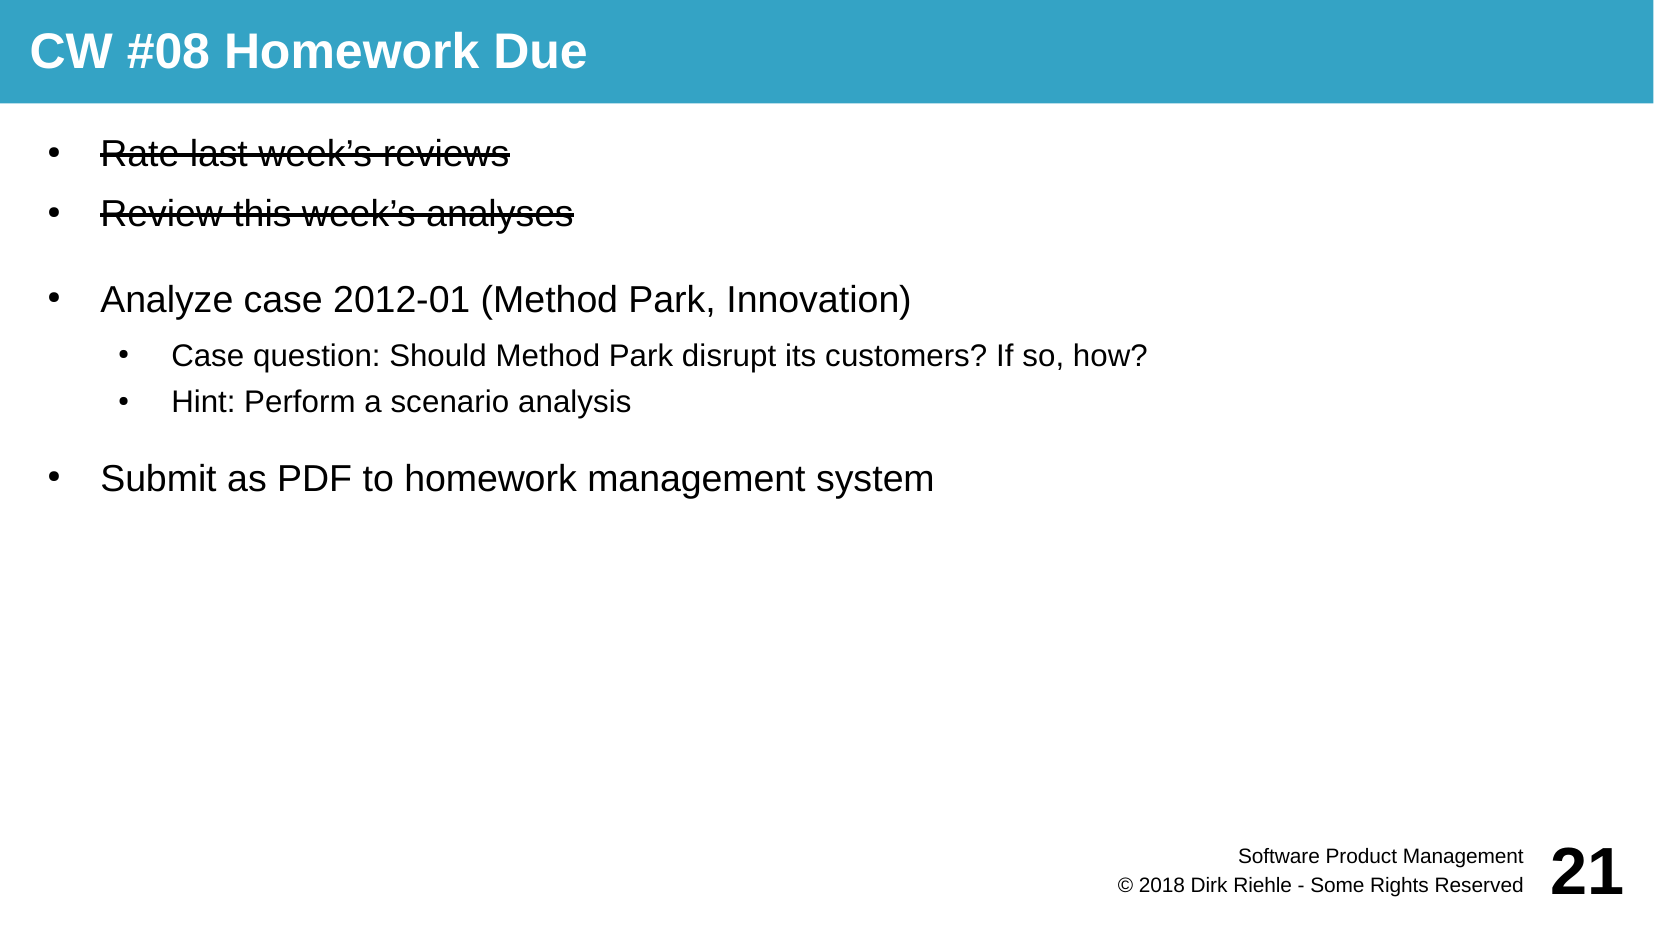

# CW #08 Homework Due
Rate last week’s reviews
Review this week’s analyses
Analyze case 2012-01 (Method Park, Innovation)
Case question: Should Method Park disrupt its customers? If so, how?
Hint: Perform a scenario analysis
Submit as PDF to homework management system
Software Product Management
21
© 2018 Dirk Riehle - Some Rights Reserved